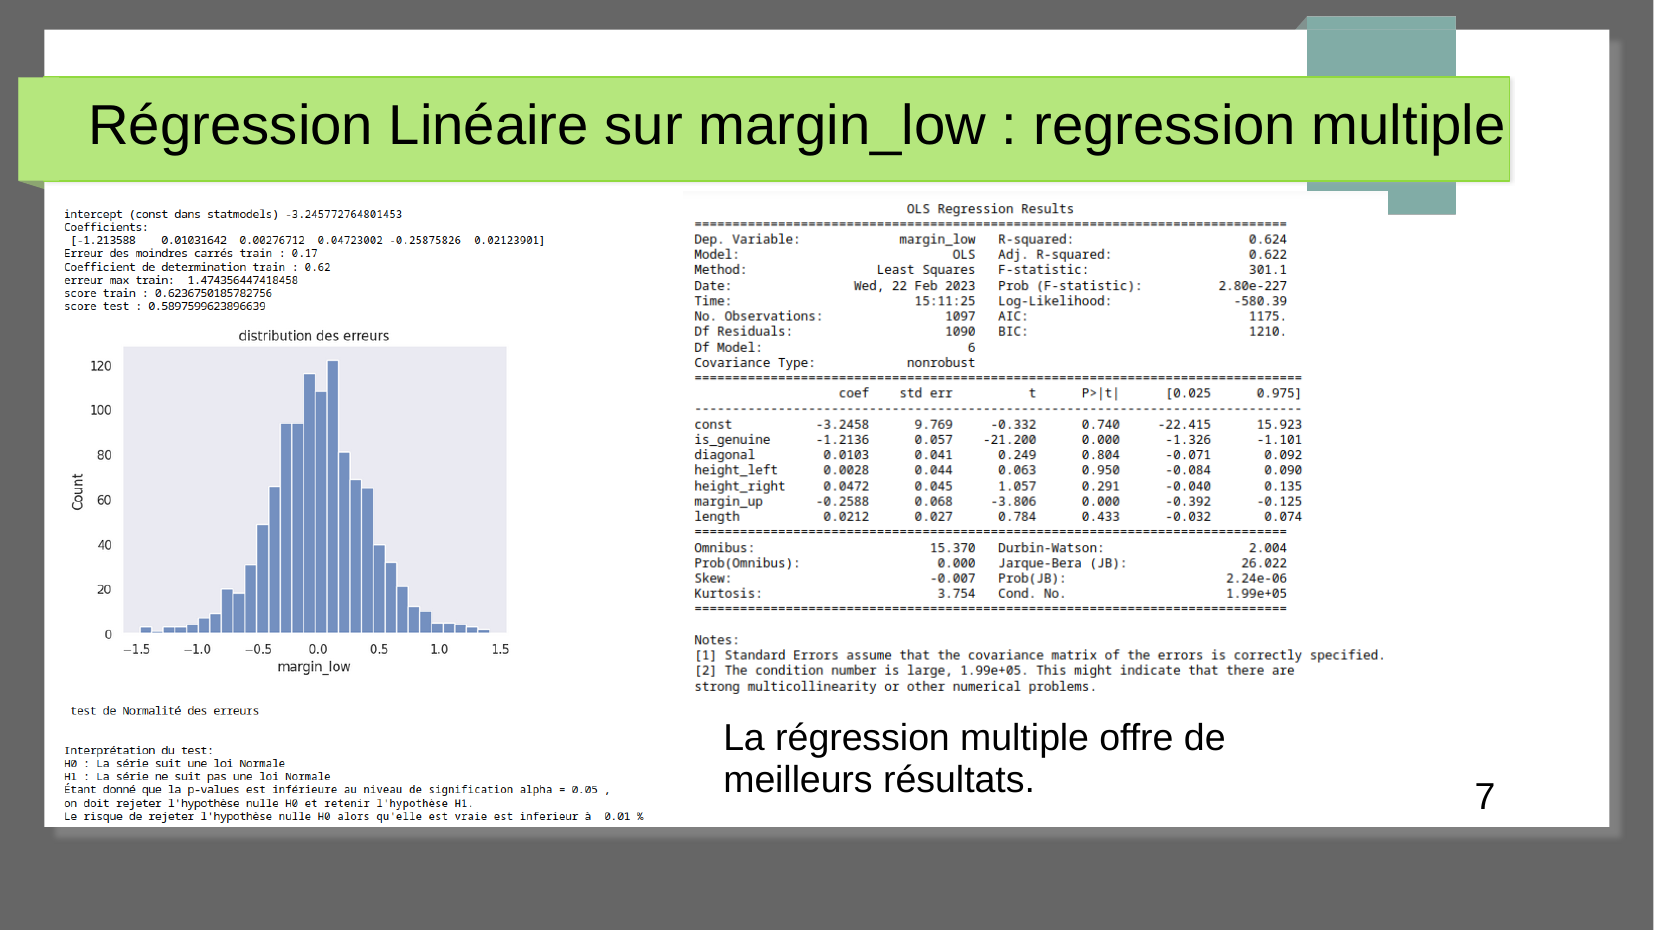

# Régression Linéaire sur margin_low : regression multiple
La régression multiple offre de meilleurs résultats.